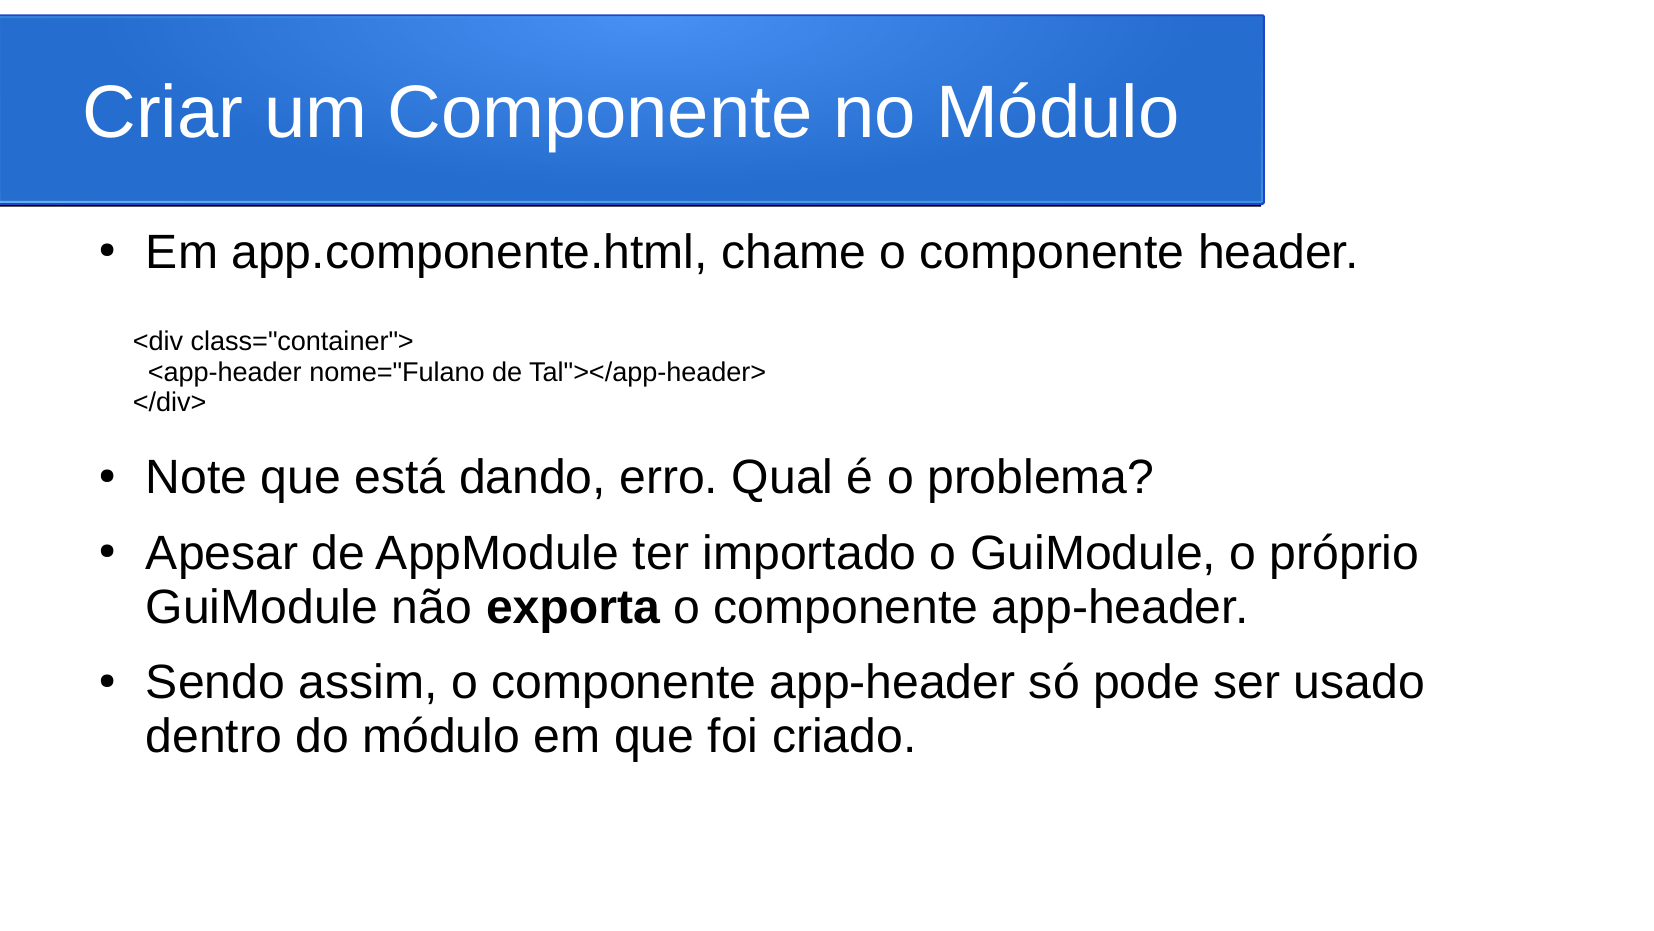

# Criar um Componente no Módulo
Em app.componente.html, chame o componente header.
Note que está dando, erro. Qual é o problema?
Apesar de AppModule ter importado o GuiModule, o próprio GuiModule não exporta o componente app-header.
Sendo assim, o componente app-header só pode ser usado dentro do módulo em que foi criado.
<div class="container">
 <app-header nome="Fulano de Tal"></app-header>
</div>